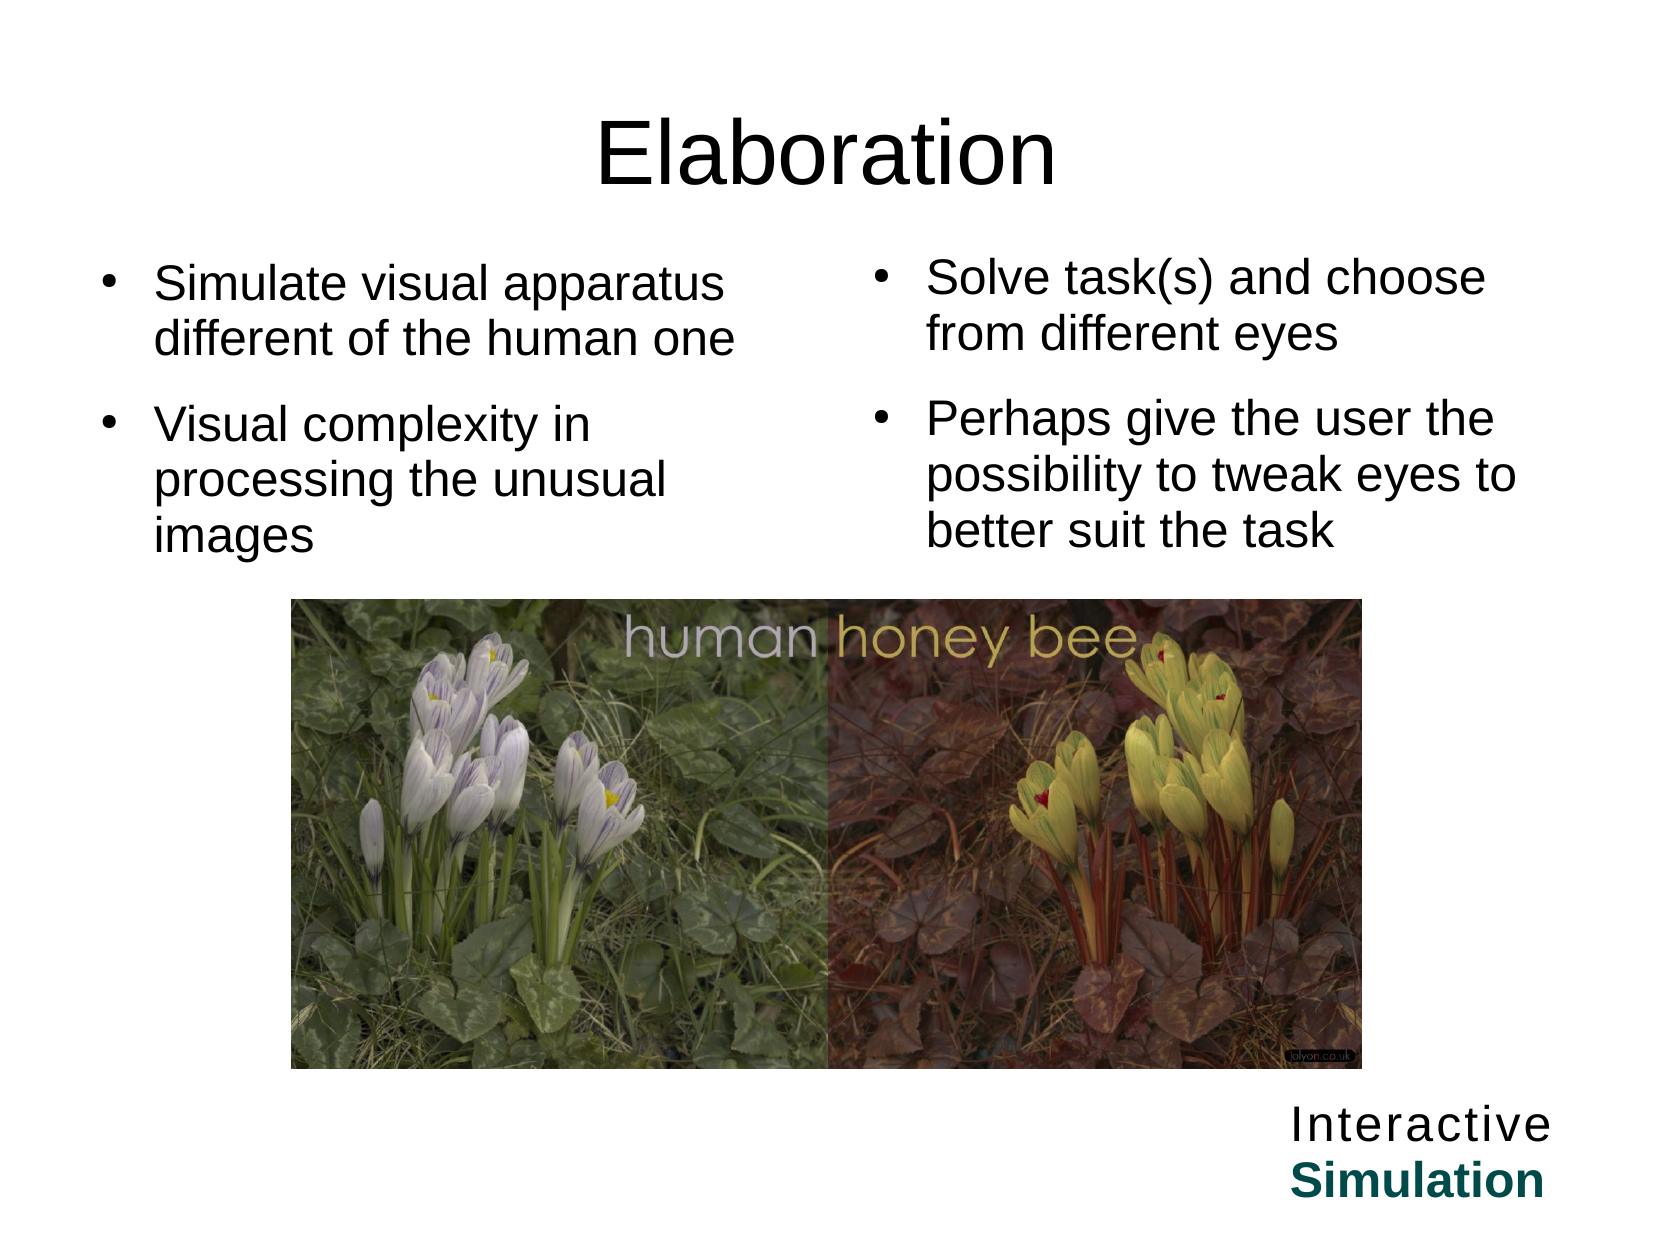

# Elaboration
Solve task(s) and choose from different eyes
Perhaps give the user the possibility to tweak eyes to better suit the task
Simulate visual apparatus different of the human one
Visual complexity in processing the unusual images